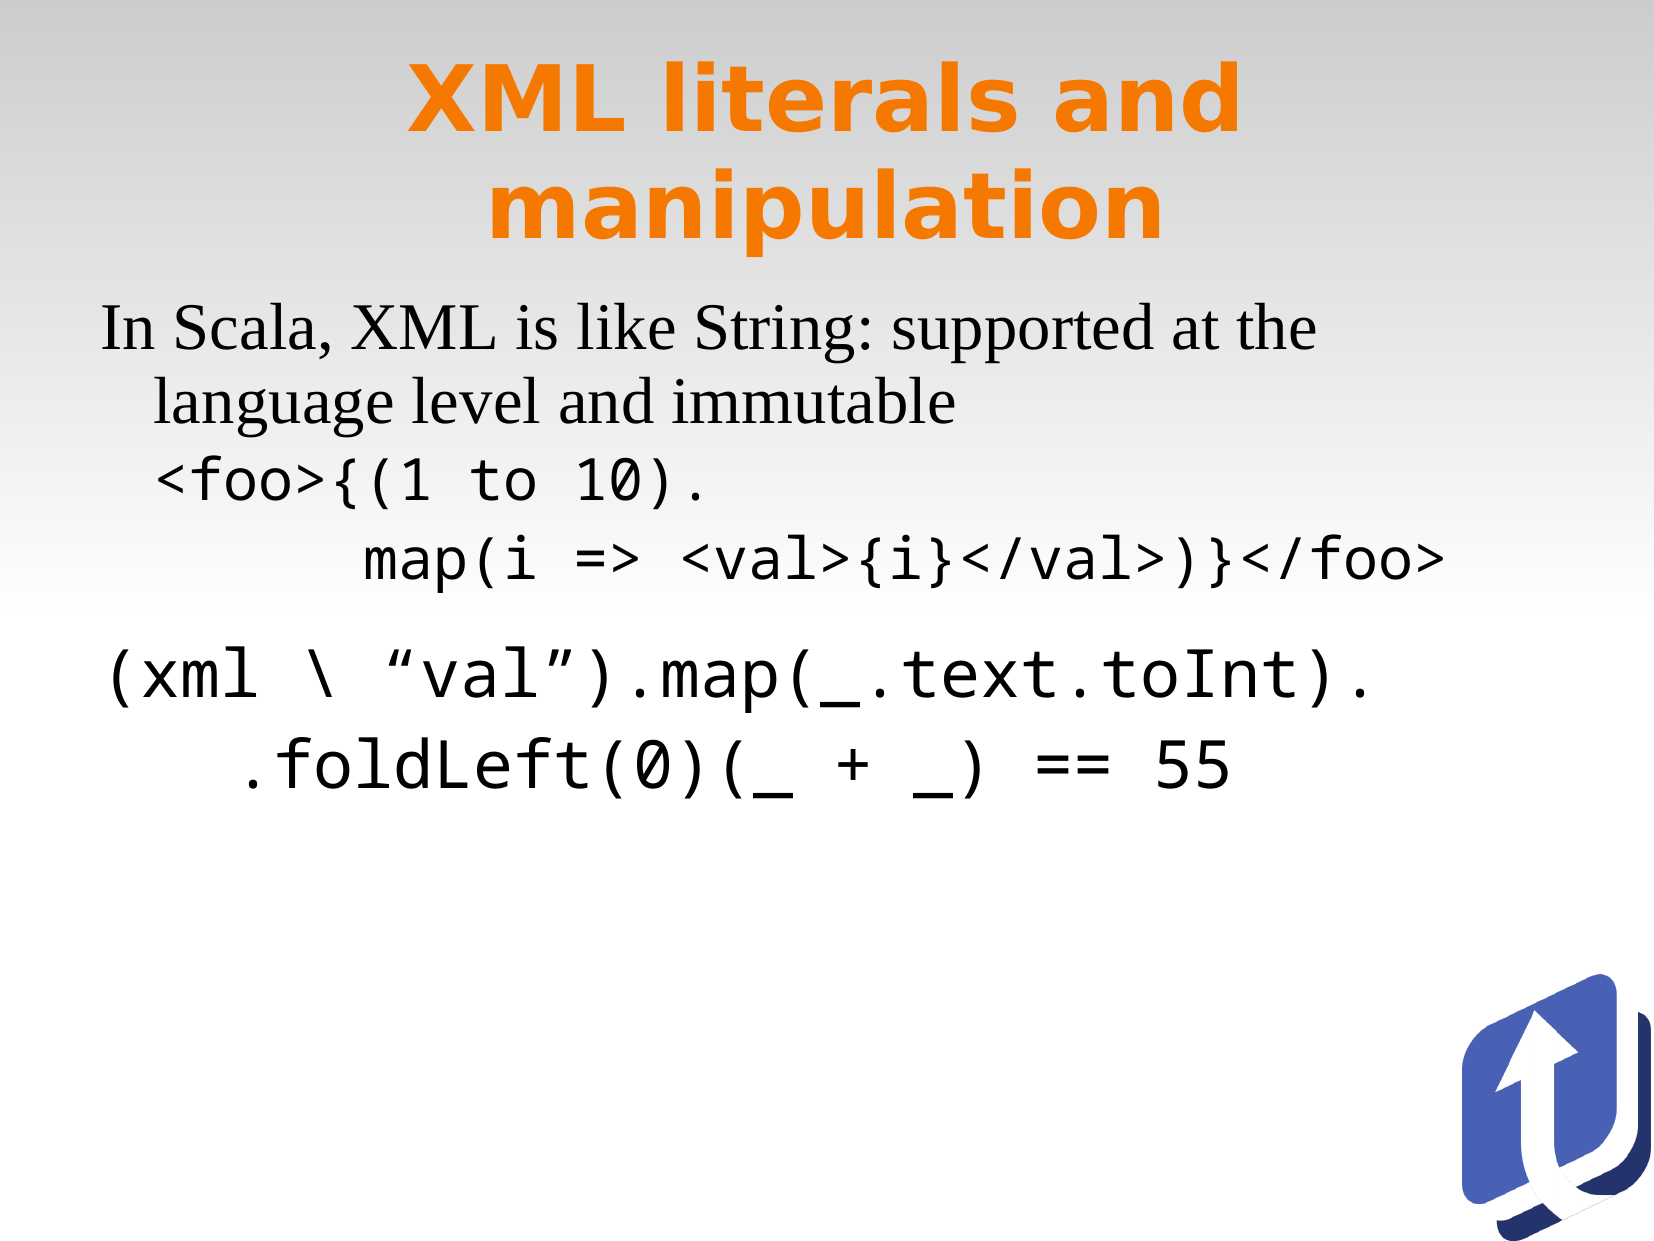

# XML literals and manipulation
In Scala, XML is like String: supported at the language level and immutable
<foo>{(1 to 10).
 map(i => <val>{i}</val>)}</foo>
(xml \ “val”).map(_.text.toInt).
 .foldLeft(0)(_ + _) == 55